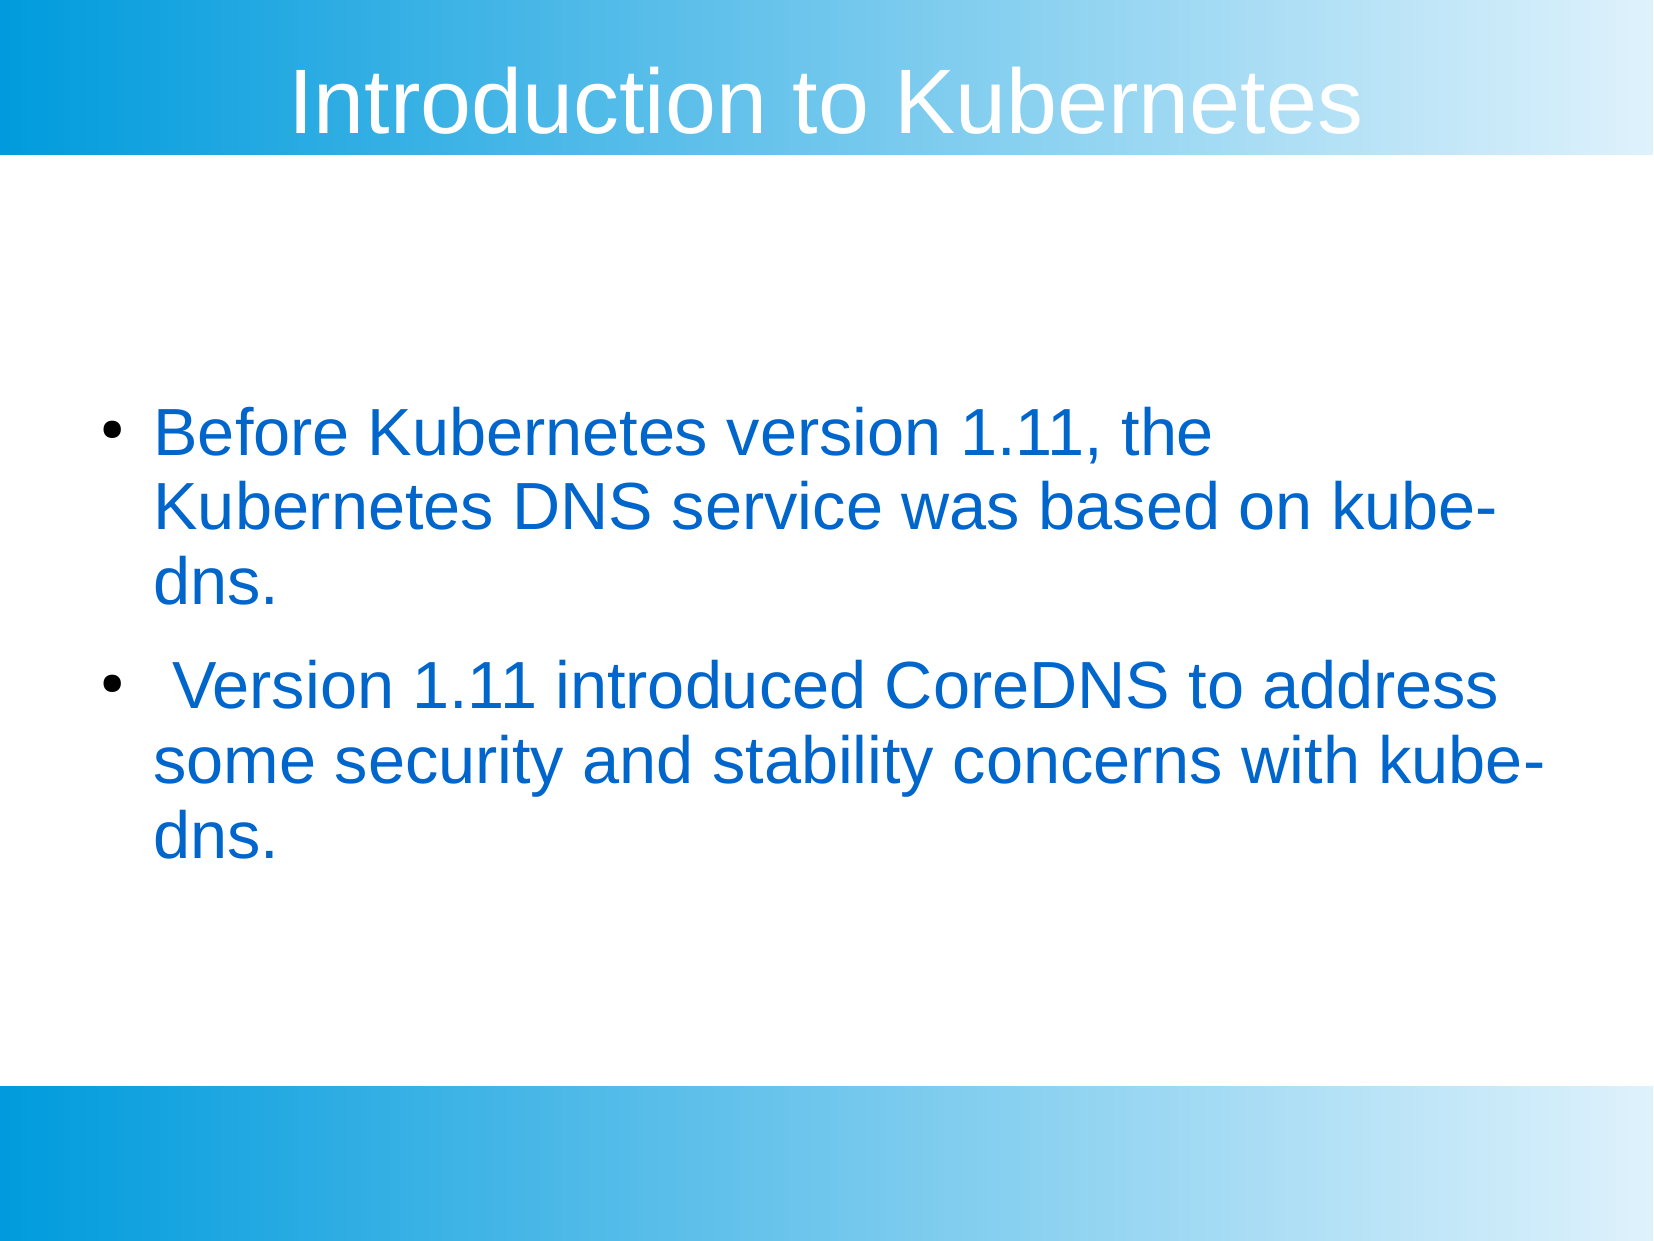

# Introduction to Kubernetes
Before Kubernetes version 1.11, the Kubernetes DNS service was based on kube-dns.
 Version 1.11 introduced CoreDNS to address some security and stability concerns with kube-dns.